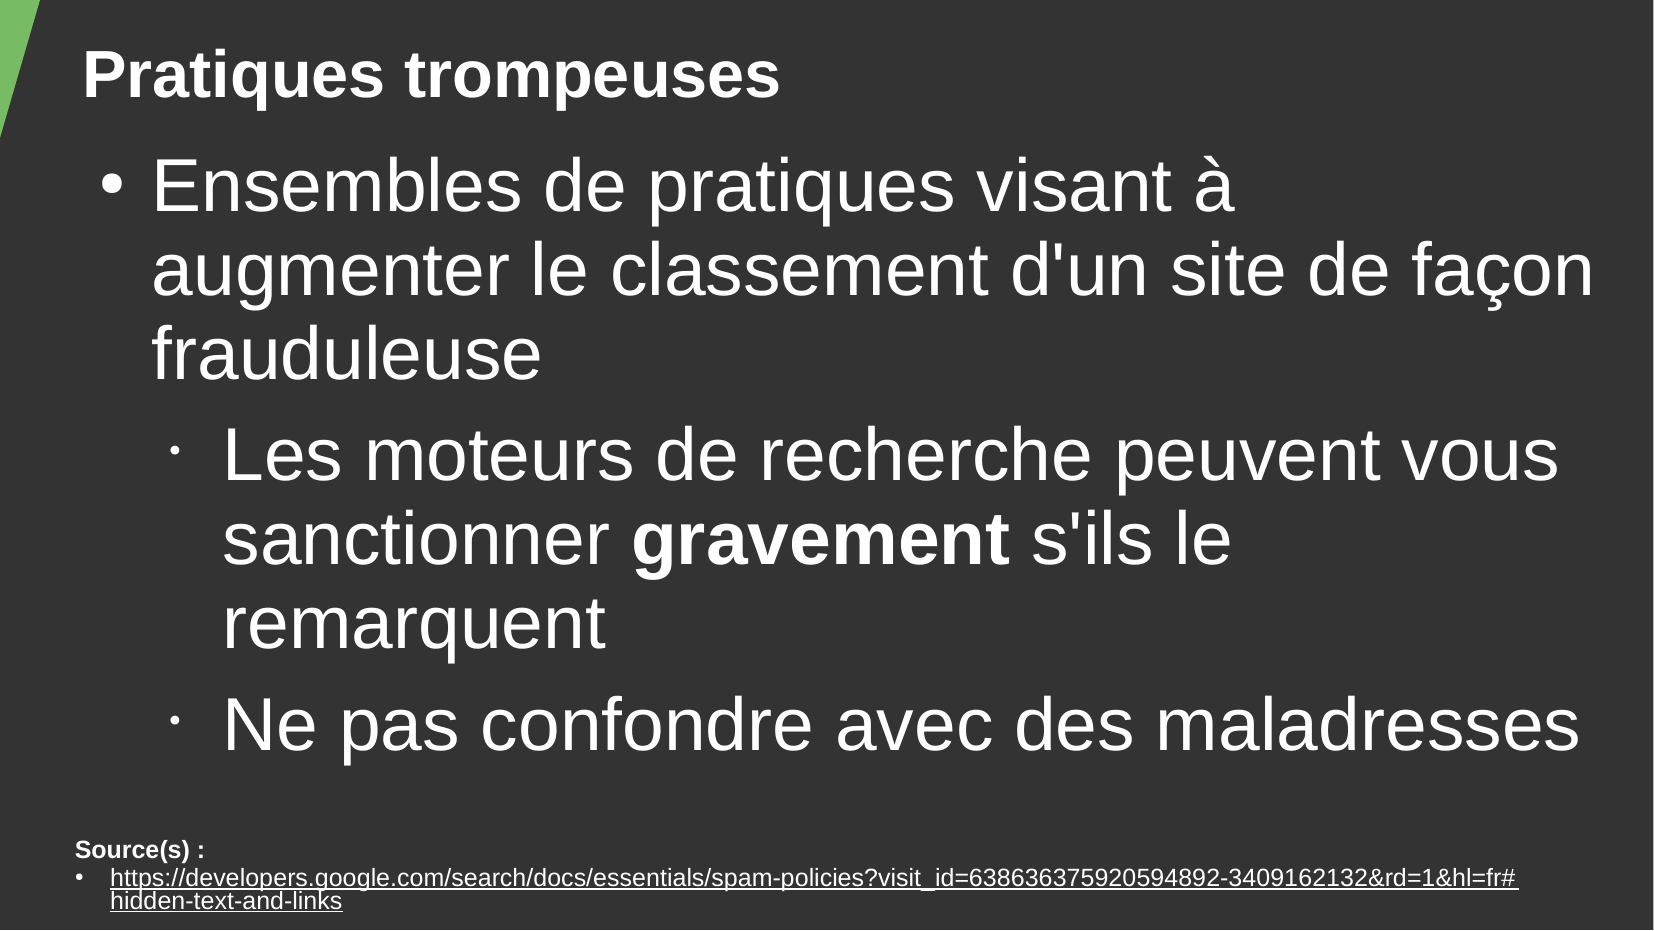

# Pratiques trompeuses
Ensembles de pratiques visant à augmenter le classement d'un site de façon frauduleuse
Les moteurs de recherche peuvent vous sanctionner gravement s'ils le remarquent
Ne pas confondre avec des maladresses
Source(s) :
https://developers.google.com/search/docs/essentials/spam-policies?visit_id=638636375920594892-3409162132&rd=1&hl=fr#hidden-text-and-links